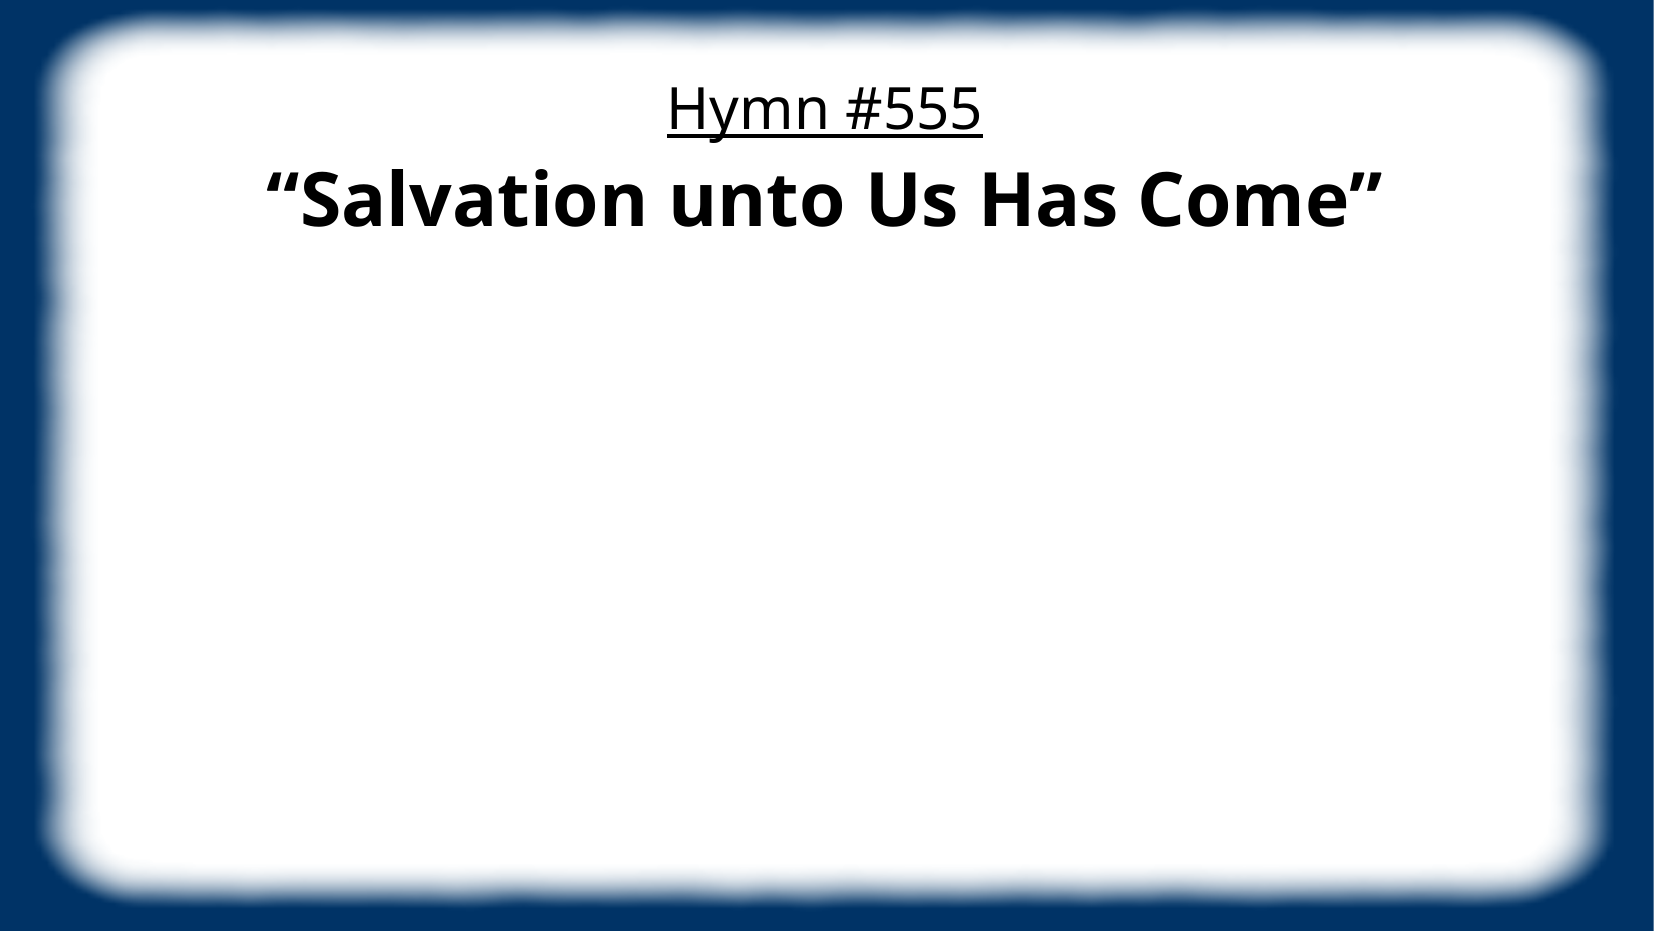

Hymn #555
“Salvation unto Us Has Come”